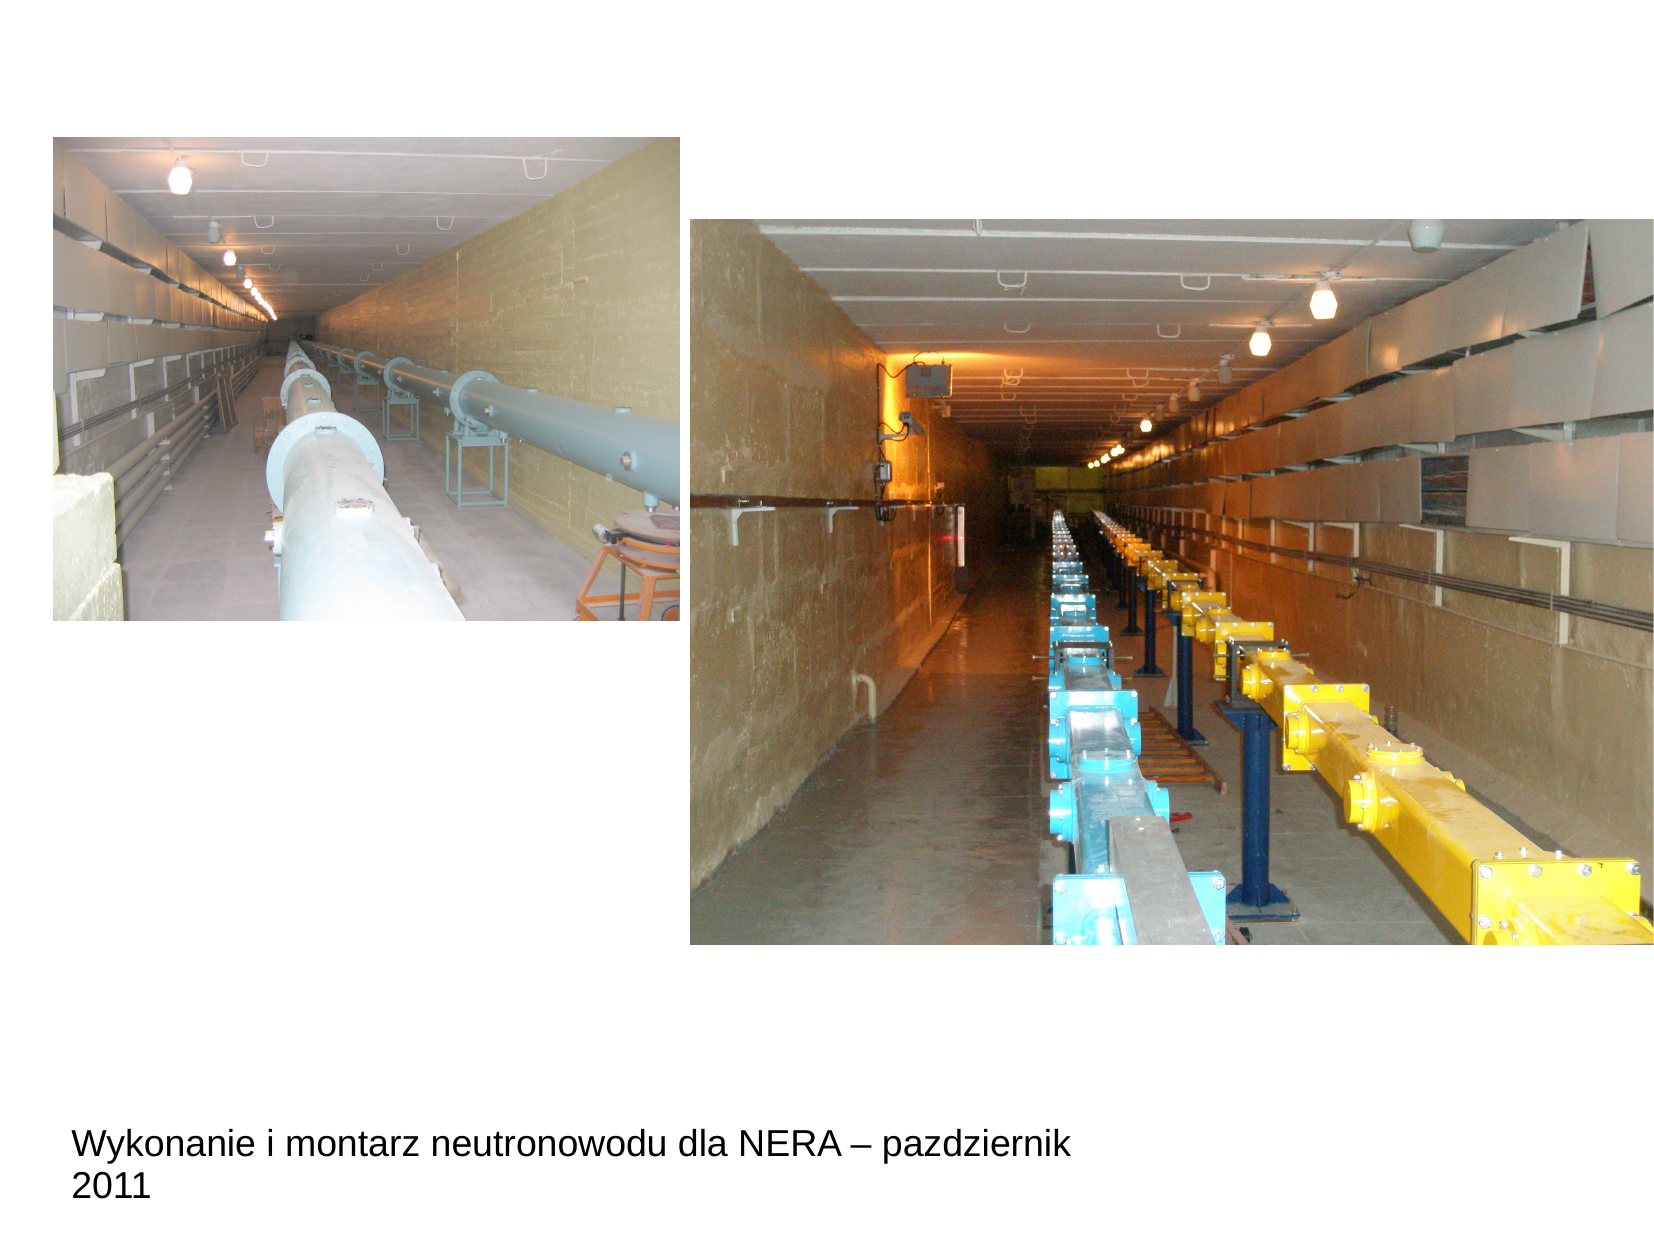

Wykonanie i montarz neutronowodu dla NERA – pazdziernik 2011